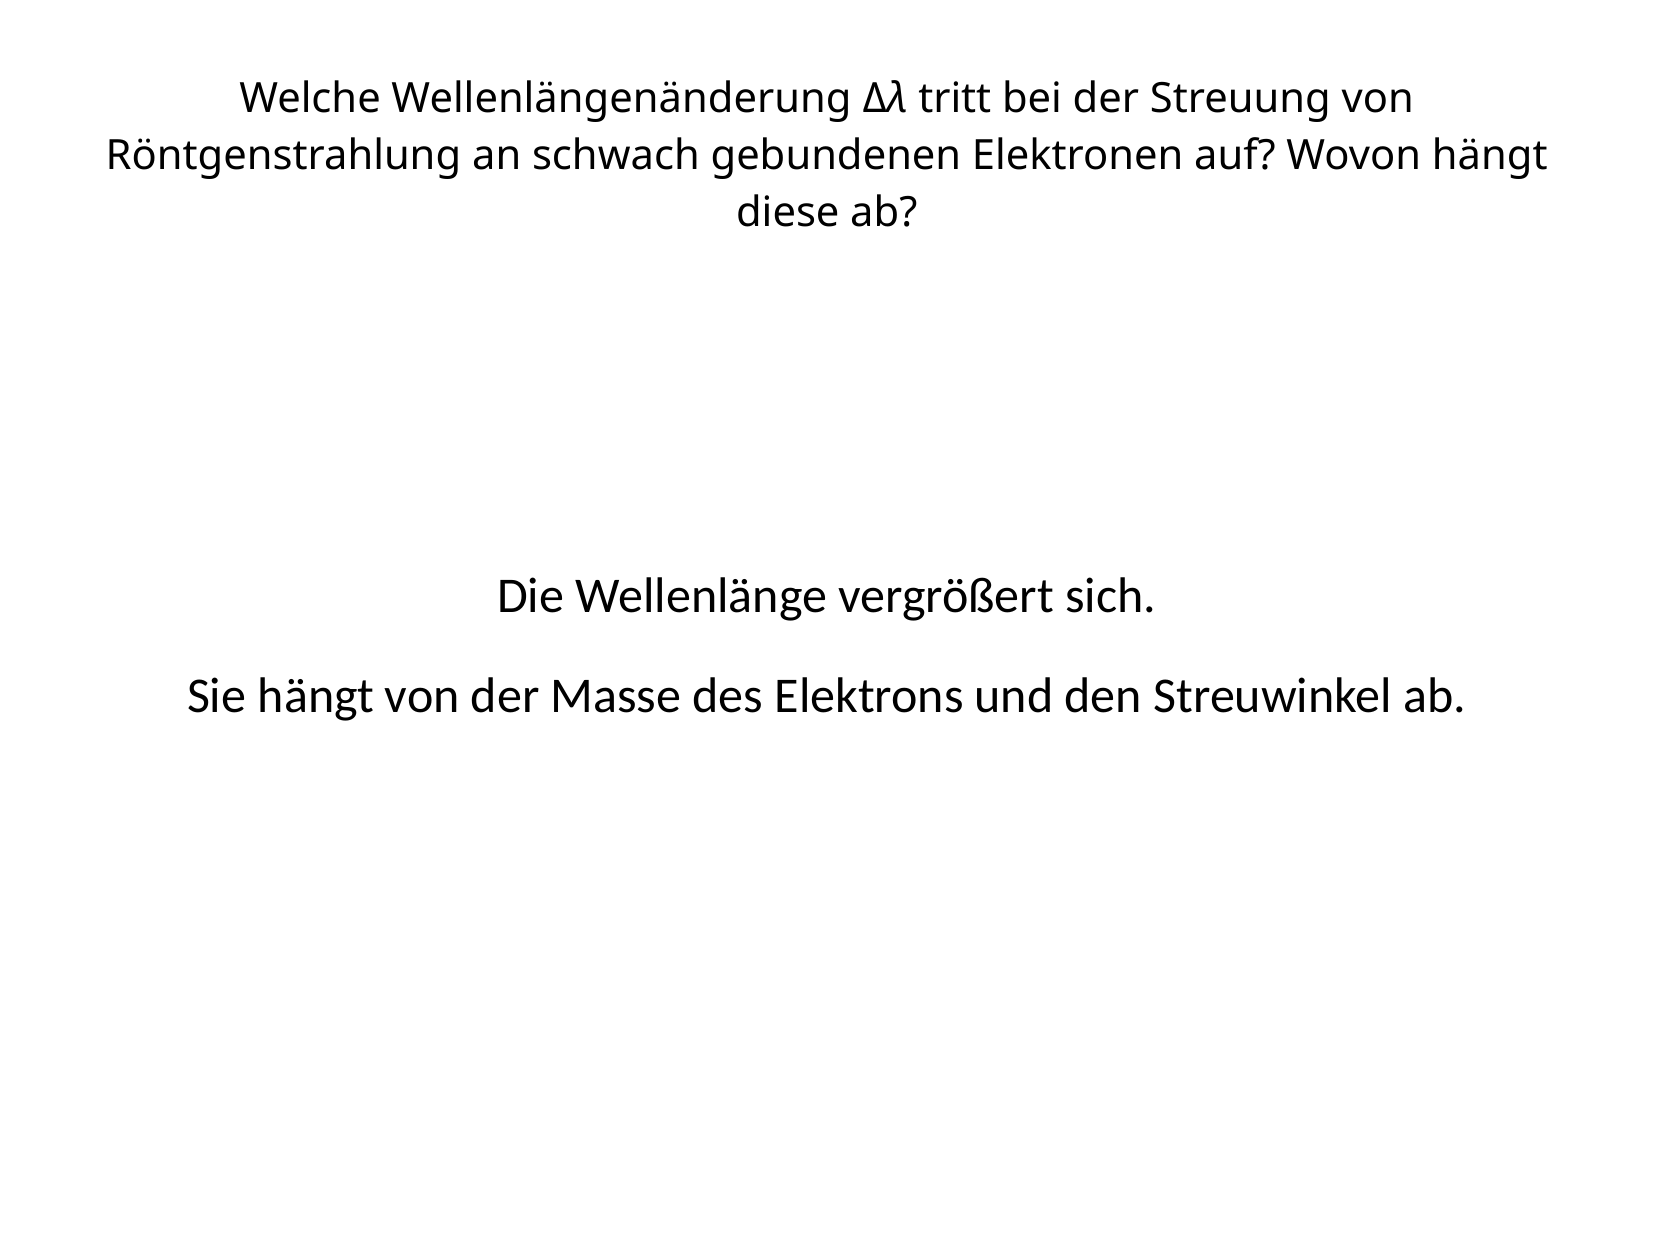

# Welche Wellenlängenänderung Δλ tritt bei der Streuung von Röntgenstrahlung an schwach gebundenen Elektronen auf? Wovon hängt diese ab?
Die Wellenlänge vergrößert sich.
Sie hängt von der Masse des Elektrons und den Streuwinkel ab.